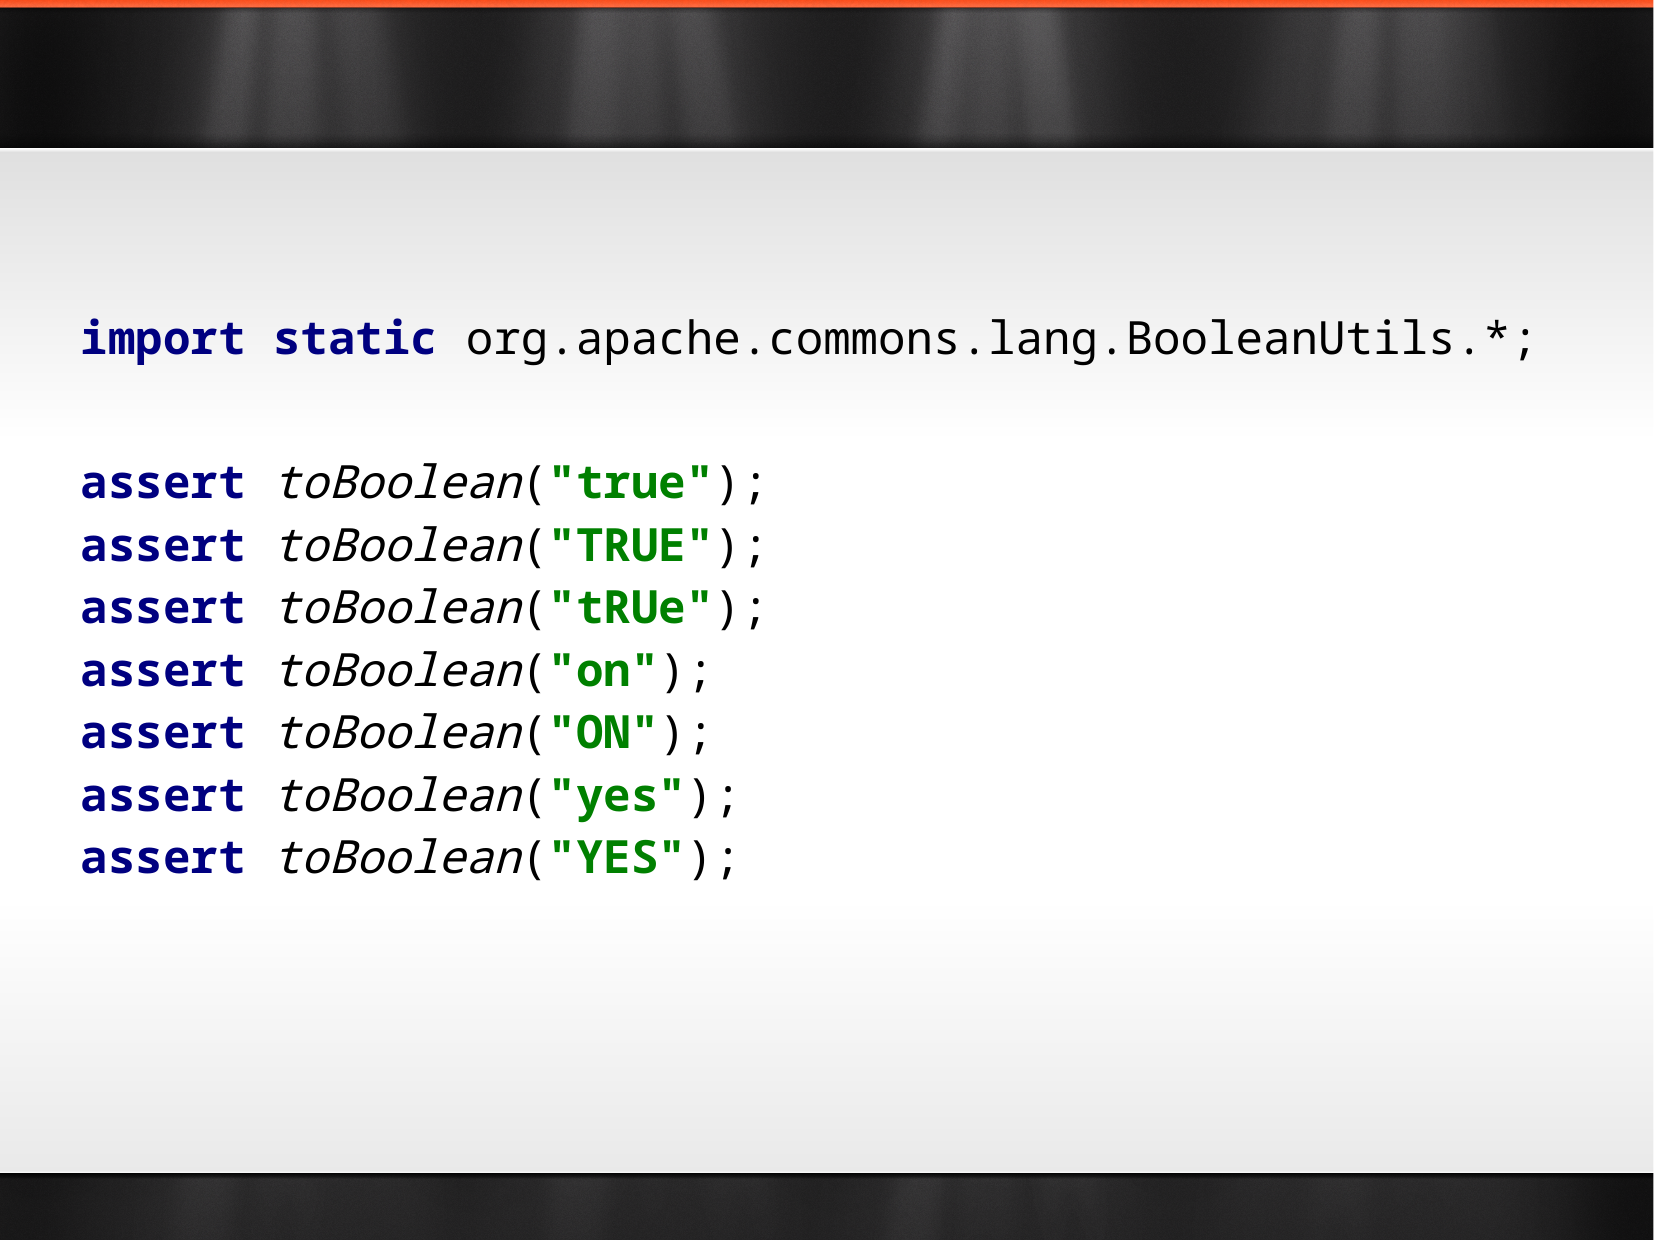

#
import static org.apache.commons.lang.BooleanUtils.*;
assert toBoolean("true");
assert toBoolean("TRUE");
assert toBoolean("tRUe");
assert toBoolean("on");
assert toBoolean("ON");
assert toBoolean("yes");
assert toBoolean("YES");